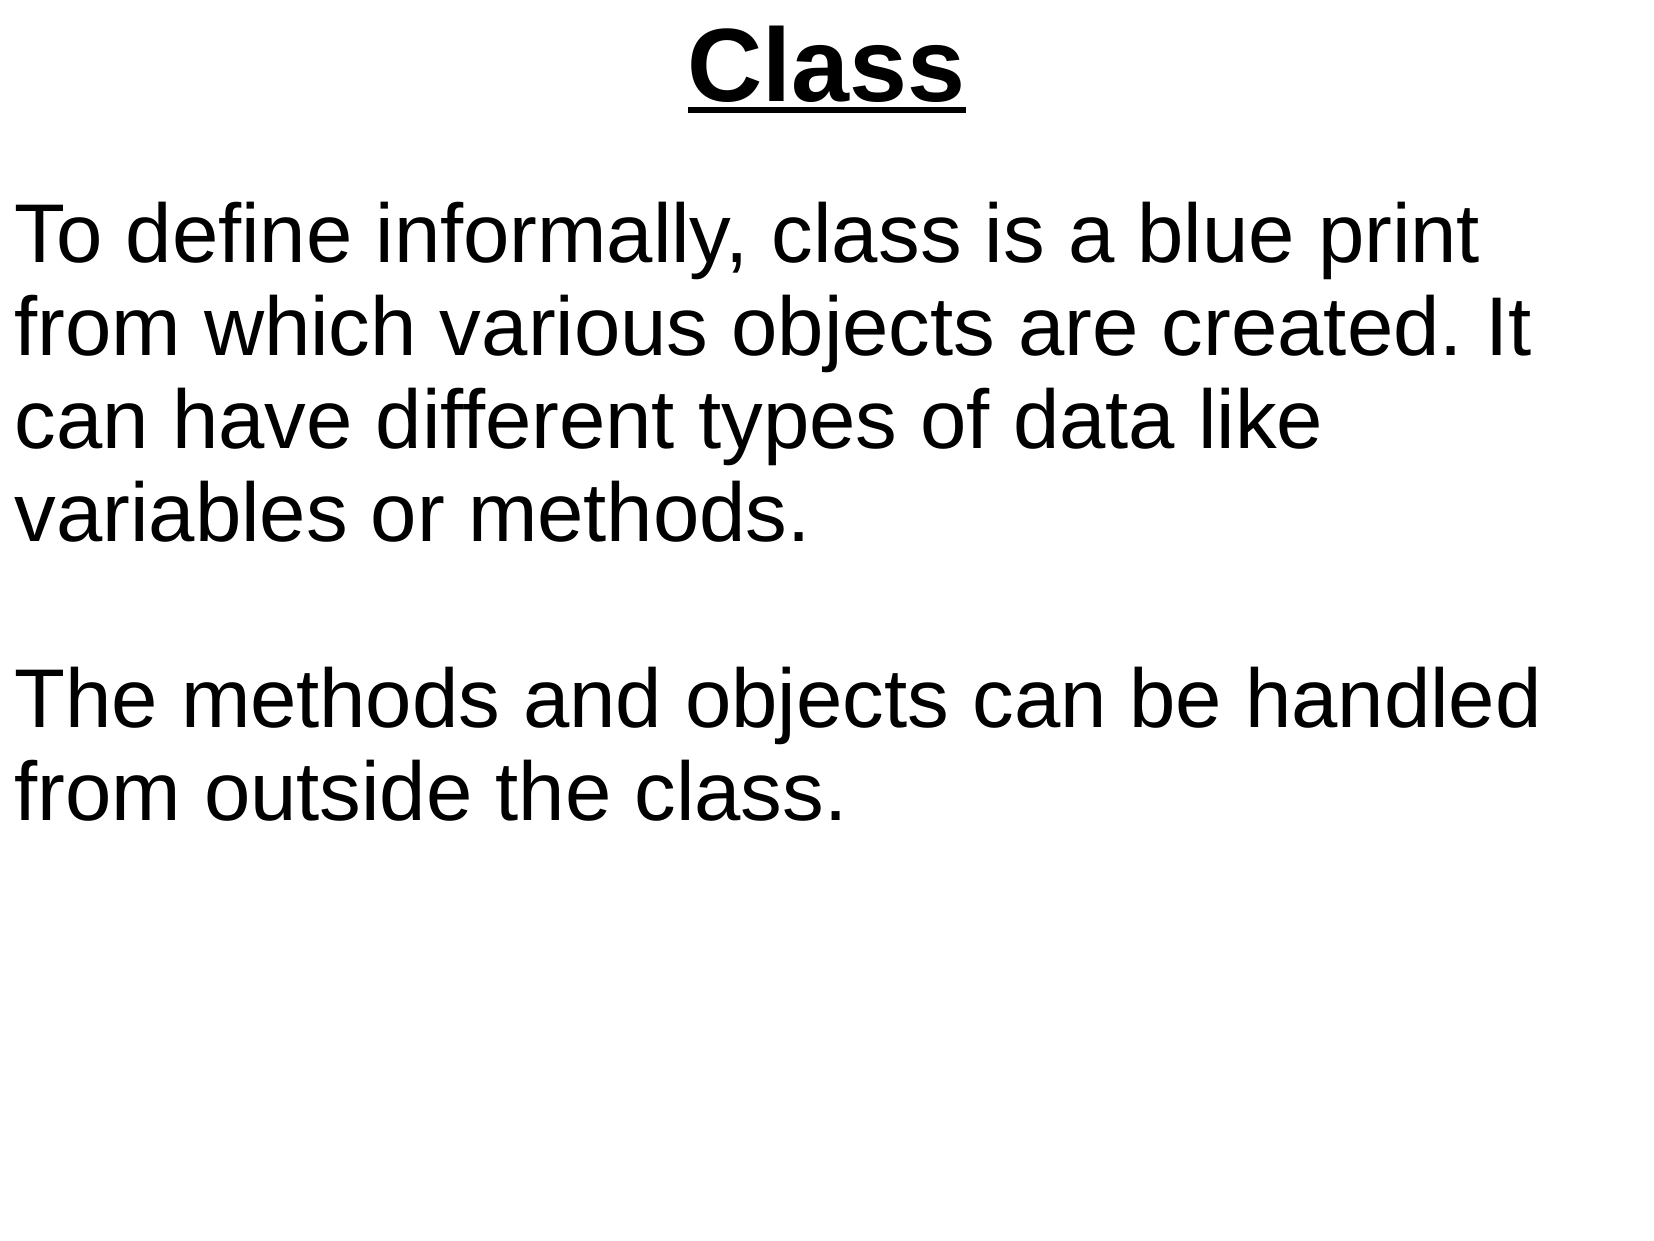

Class
To define informally, class is a blue print from which various objects are created. It can have different types of data like variables or methods.
The methods and objects can be handled from outside the class.